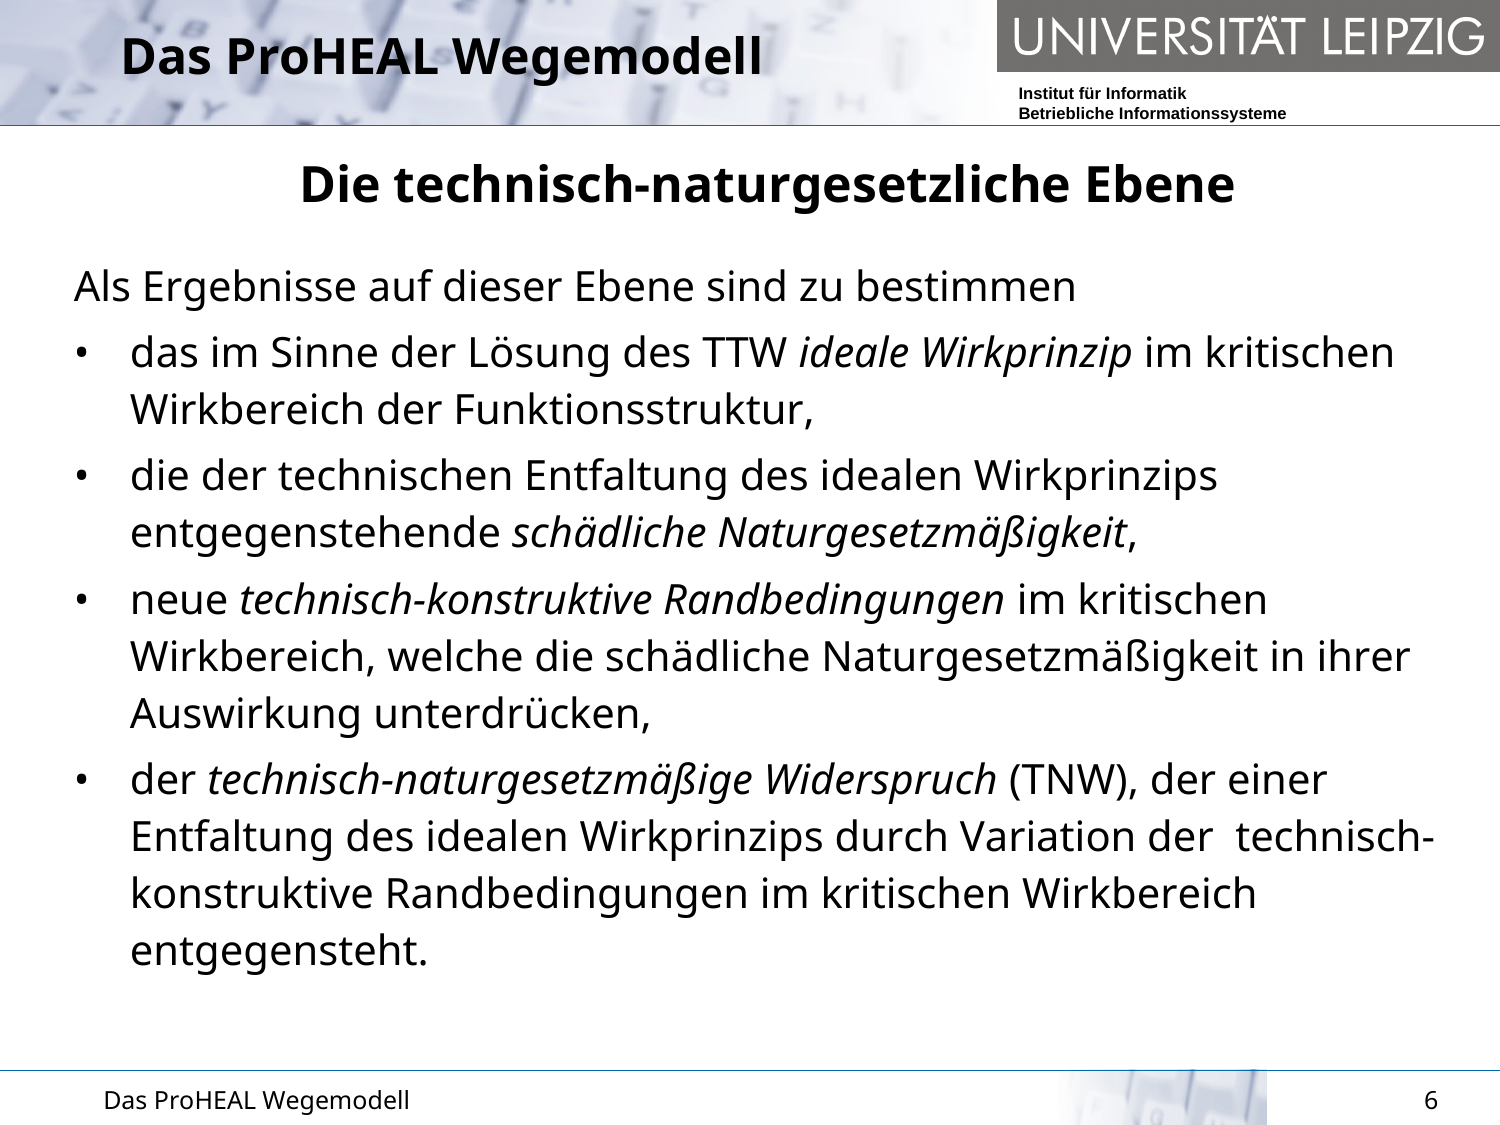

Das ProHEAL Wegemodell
# Die technisch-naturgesetzliche Ebene
Als Ergebnisse auf dieser Ebene sind zu bestimmen
das im Sinne der Lösung des TTW ideale Wirkprinzip im kritischen Wirkbereich der Funktionsstruktur,
die der technischen Entfaltung des idealen Wirkprinzips entgegenstehende schädliche Naturgesetzmäßigkeit,
neue technisch-konstruktive Randbedingungen im kritischen Wirkbereich, welche die schädliche Naturgesetzmäßigkeit in ihrer Auswirkung unterdrücken,
der technisch-naturgesetzmäßige Widerspruch (TNW), der einer Entfaltung des idealen Wirkprinzips durch Variation der technisch-konstruktive Randbedingungen im kritischen Wirkbereich entgegensteht.
Das ProHEAL Wegemodell
6